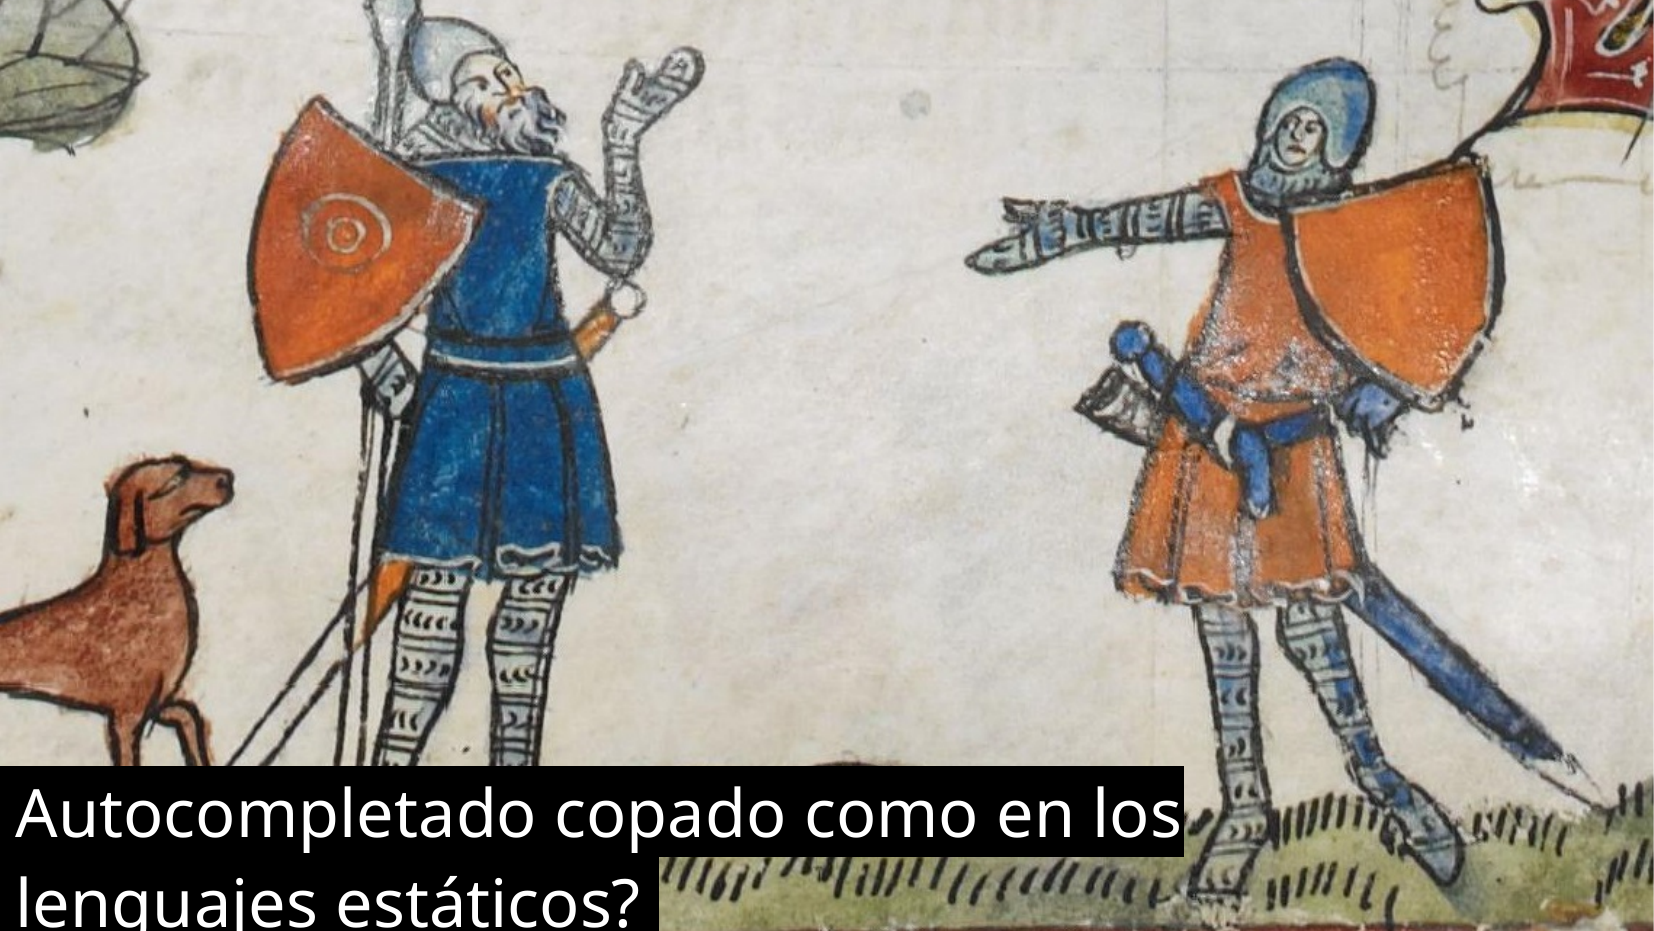

Autocompletado copado como en los
 lenguajes estáticos?